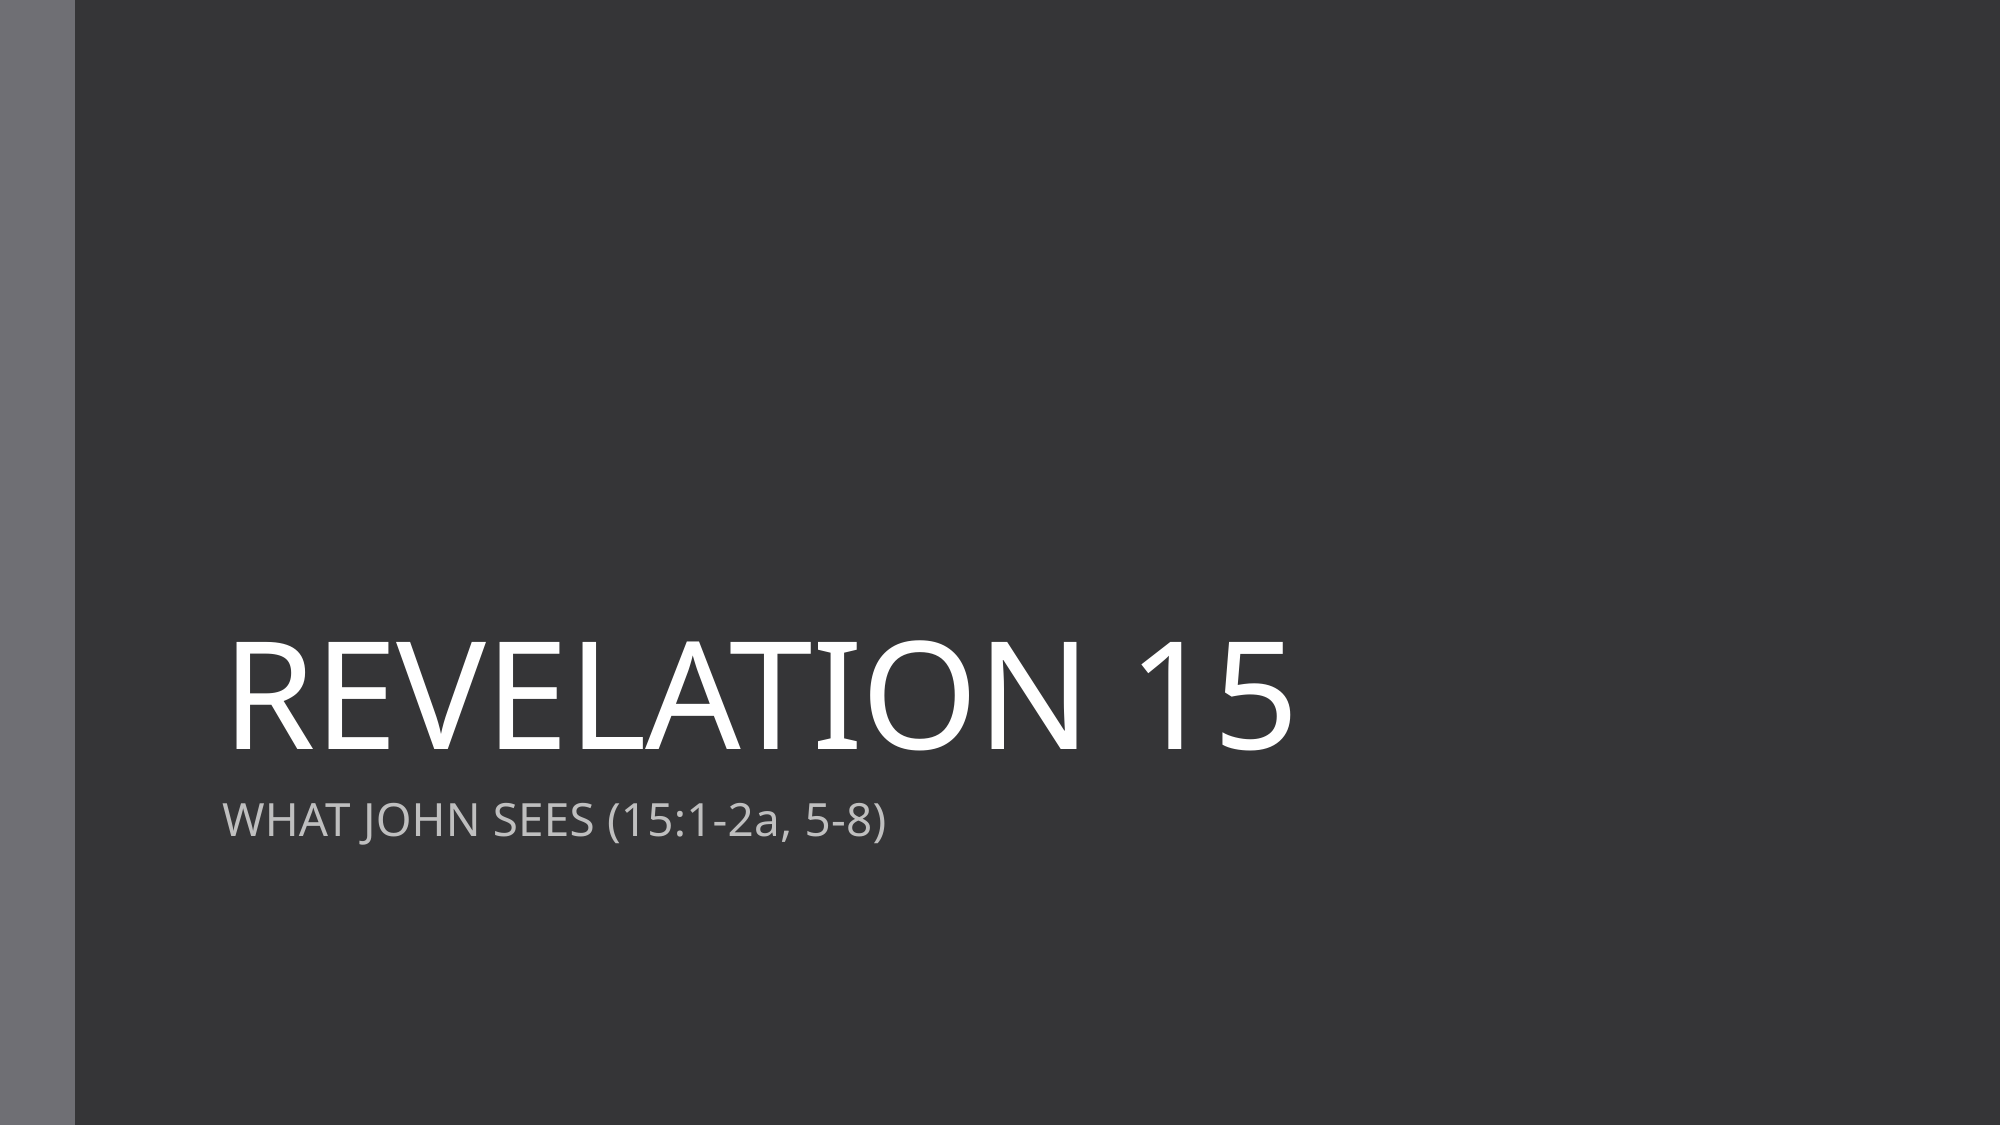

# REVELATION 15
WHAT JOHN SEES (15:1-2a, 5-8)